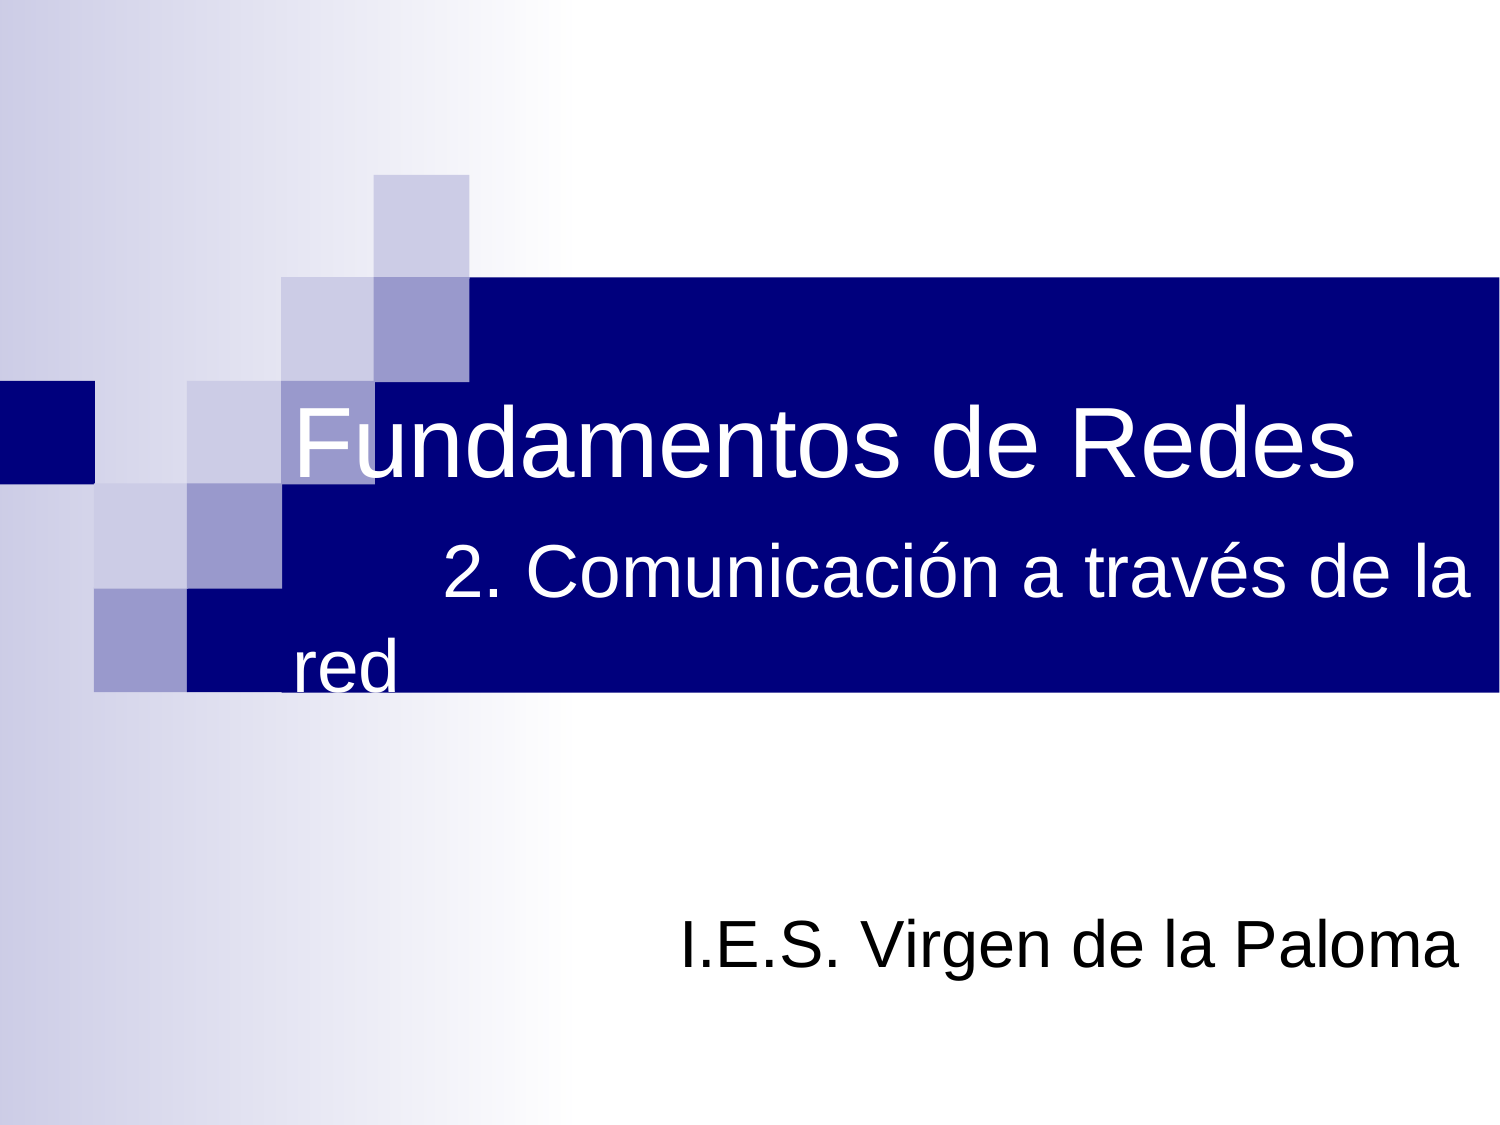

Fundamentos de Redes
	2. Comunicación a través de la red
I.E.S. Virgen de la Paloma